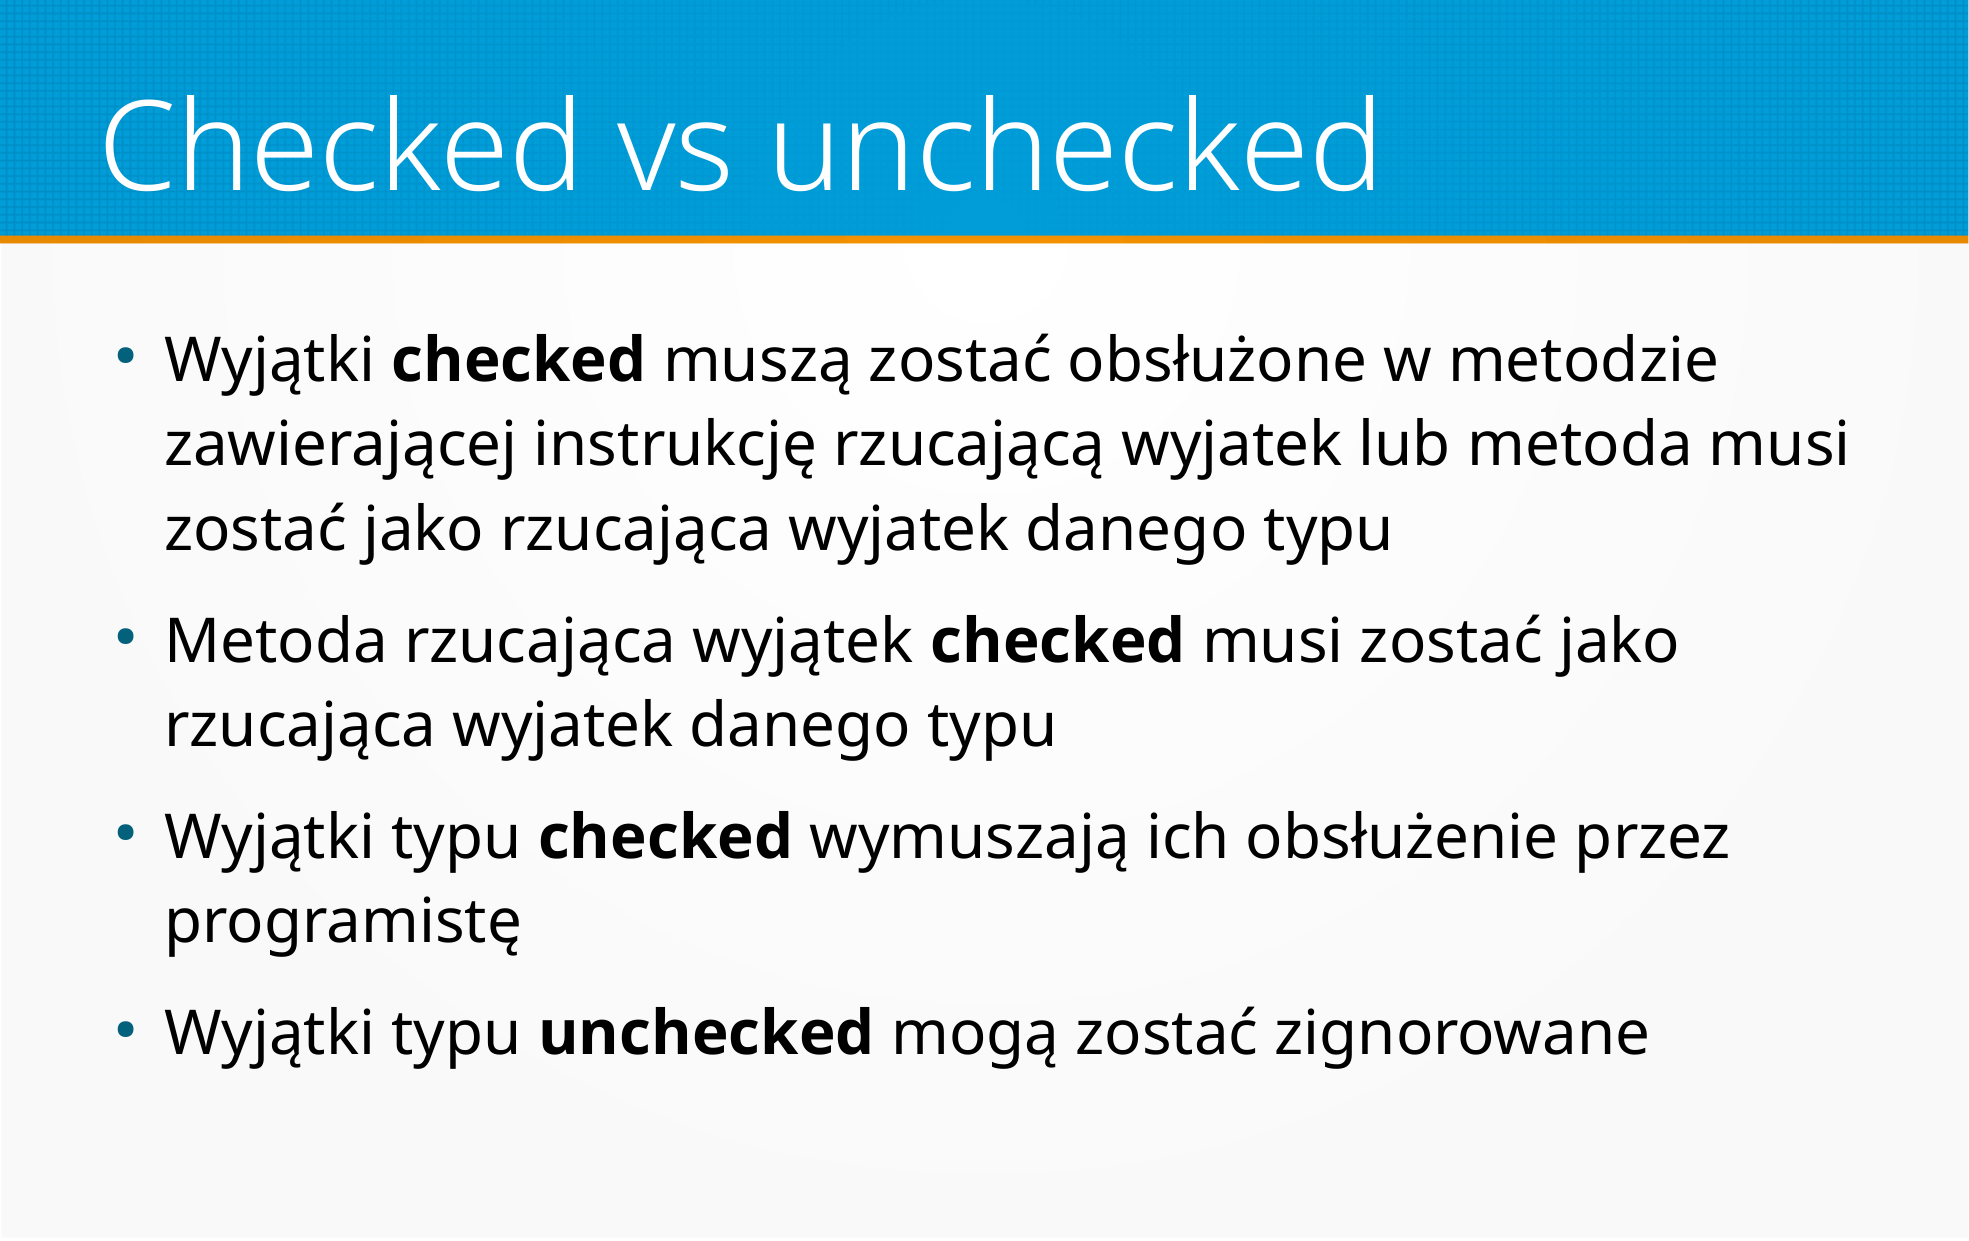

# Checked vs unchecked
Wyjątki checked muszą zostać obsłużone w metodzie zawierającej instrukcję rzucającą wyjatek lub metoda musi zostać jako rzucająca wyjatek danego typu
Metoda rzucająca wyjątek checked musi zostać jako rzucająca wyjatek danego typu
Wyjątki typu checked wymuszają ich obsłużenie przez programistę
Wyjątki typu unchecked mogą zostać zignorowane